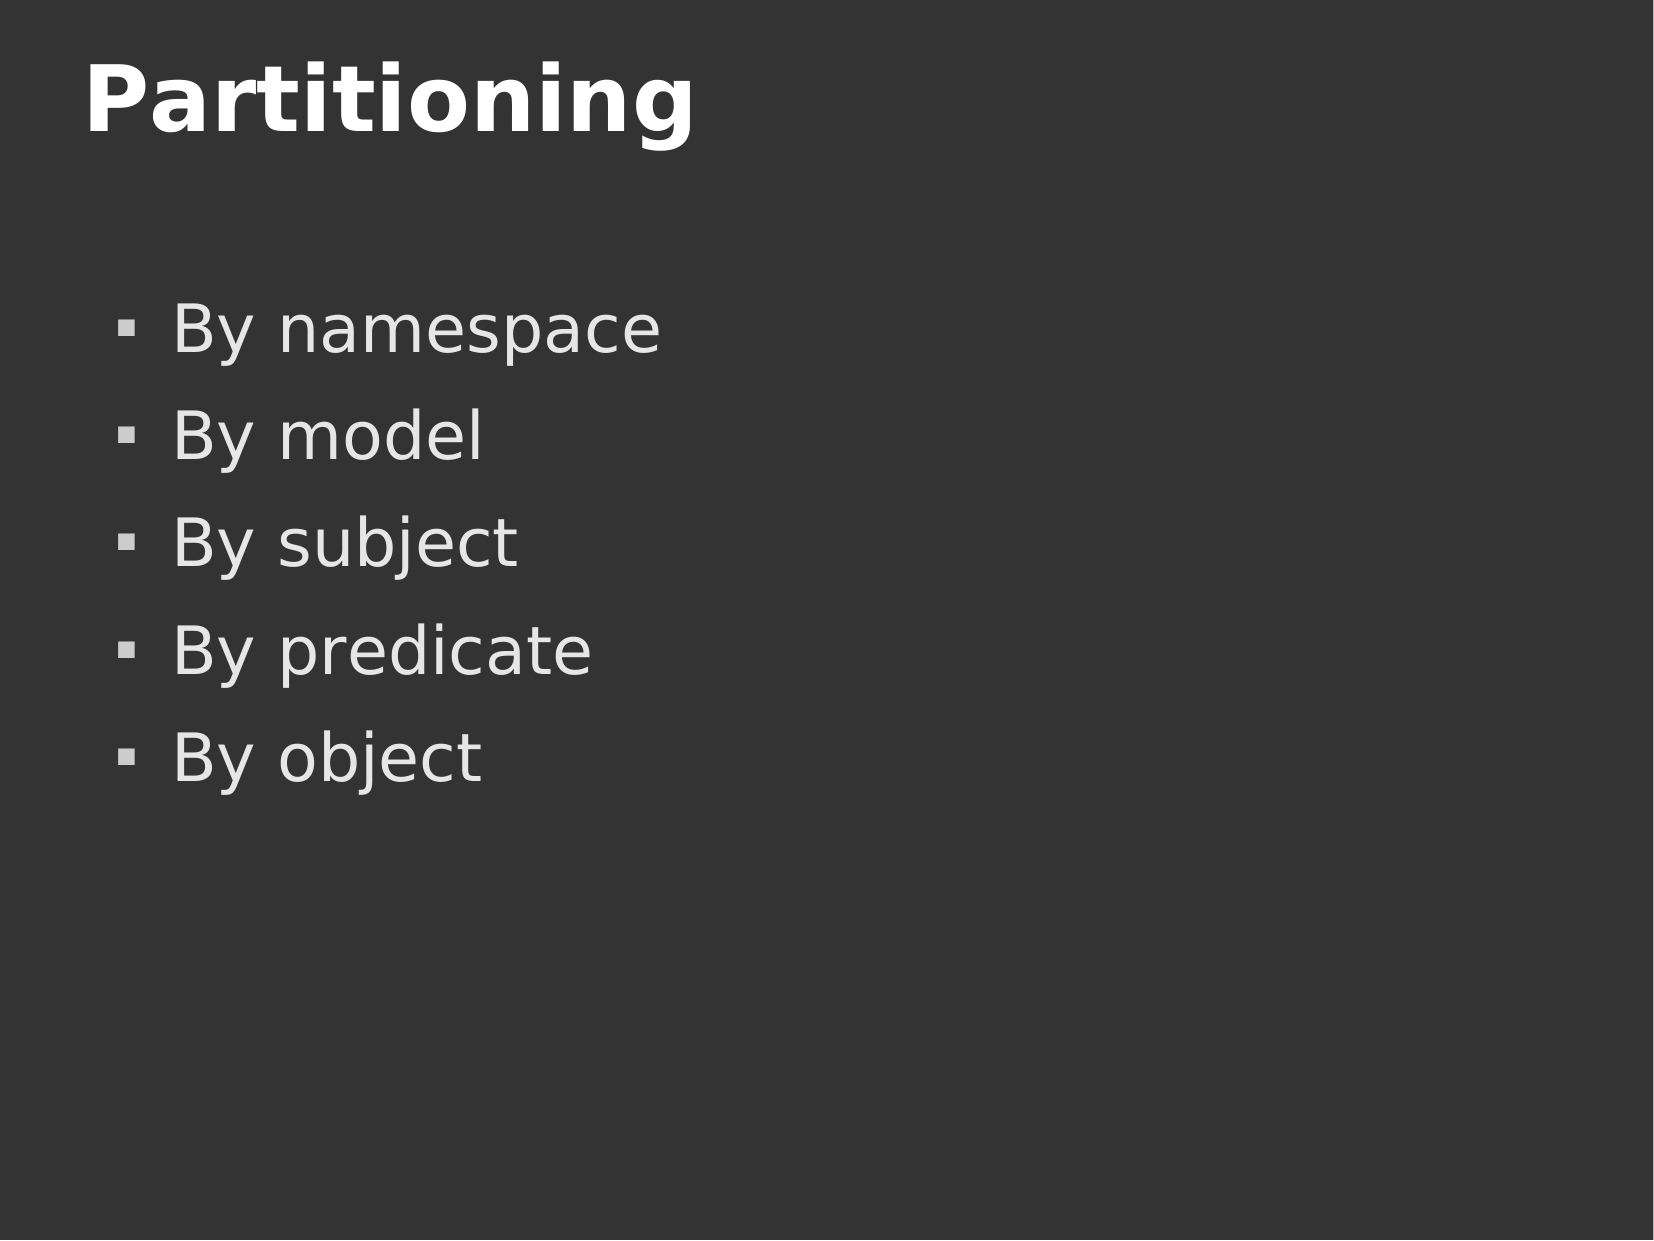

# Partitioning
By namespace
By model
By subject
By predicate
By object